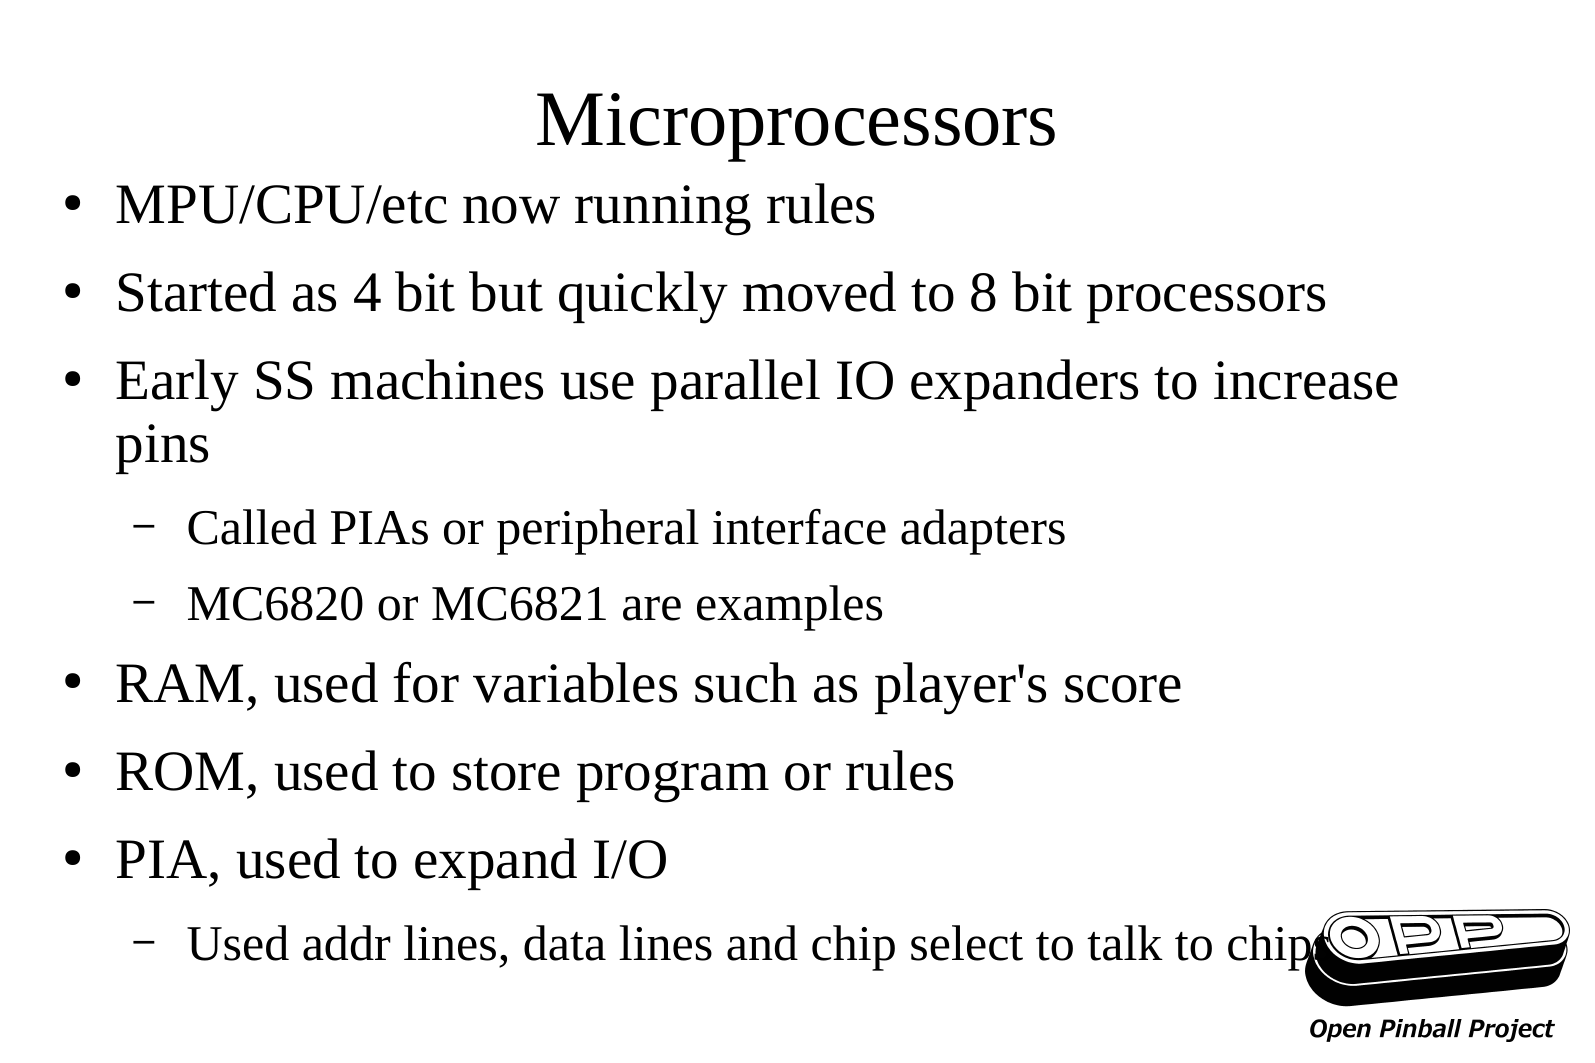

# Microprocessors
MPU/CPU/etc now running rules
Started as 4 bit but quickly moved to 8 bit processors
Early SS machines use parallel IO expanders to increase pins
Called PIAs or peripheral interface adapters
MC6820 or MC6821 are examples
RAM, used for variables such as player's score
ROM, used to store program or rules
PIA, used to expand I/O
Used addr lines, data lines and chip select to talk to chips